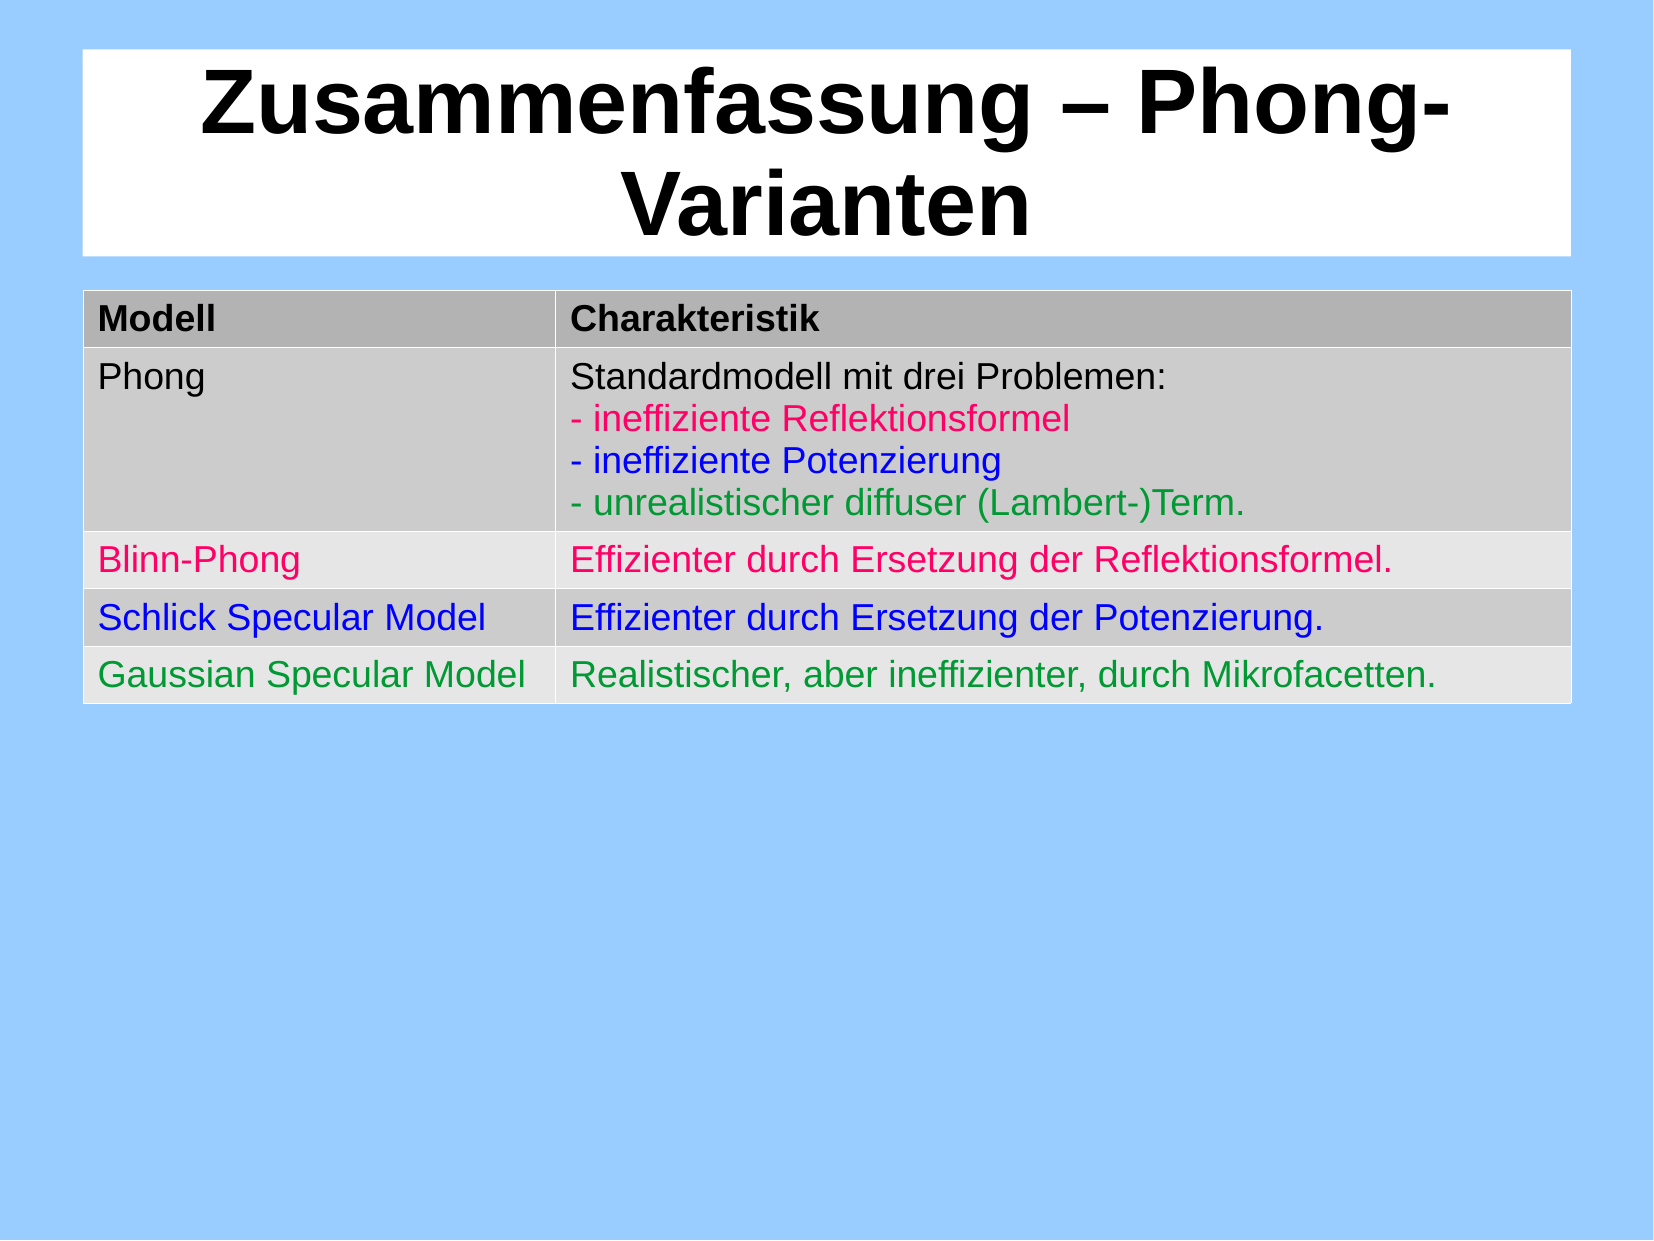

# Zusammenfassung – Phong-Varianten
| Modell | Charakteristik |
| --- | --- |
| Phong | Standardmodell mit drei Problemen: - ineffiziente Reflektionsformel - ineffiziente Potenzierung - unrealistischer diffuser (Lambert-)Term. |
| Blinn-Phong | Effizienter durch Ersetzung der Reflektionsformel. |
| Schlick Specular Model | Effizienter durch Ersetzung der Potenzierung. |
| Gaussian Specular Model | Realistischer, aber ineffizienter, durch Mikrofacetten. |